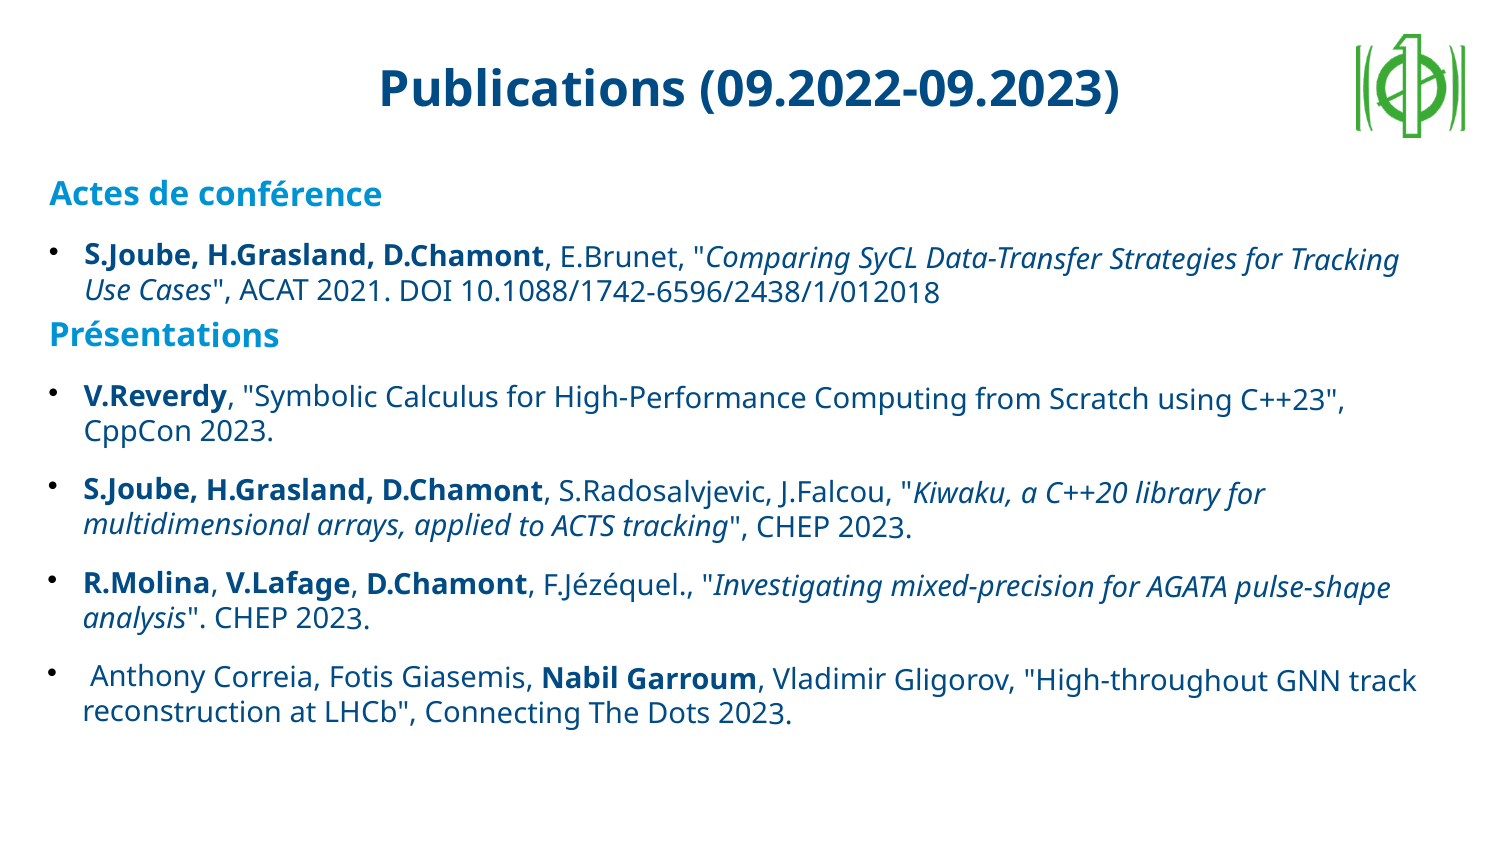

Publications (09.2022-09.2023)
Actes de conférence
S.Joube, H.Grasland, D.Chamont, E.Brunet, "Comparing SyCL Data-Transfer Strategies for Tracking Use Cases", ACAT 2021. DOI 10.1088/1742-6596/2438/1/012018
Présentations
V.Reverdy, "Symbolic Calculus for High-Performance Computing from Scratch using C++23", CppCon 2023.
S.Joube, H.Grasland, D.Chamont, S.Radosalvjevic, J.Falcou, "Kiwaku, a C++20 library for multidimensional arrays, applied to ACTS tracking", CHEP 2023.
R.Molina, V.Lafage, D.Chamont, F.Jézéquel., "Investigating mixed-precision for AGATA pulse-shape analysis". CHEP 2023.
 Anthony Correia, Fotis Giasemis, Nabil Garroum, Vladimir Gligorov, "High-throughout GNN track reconstruction at LHCb", Connecting The Dots 2023.